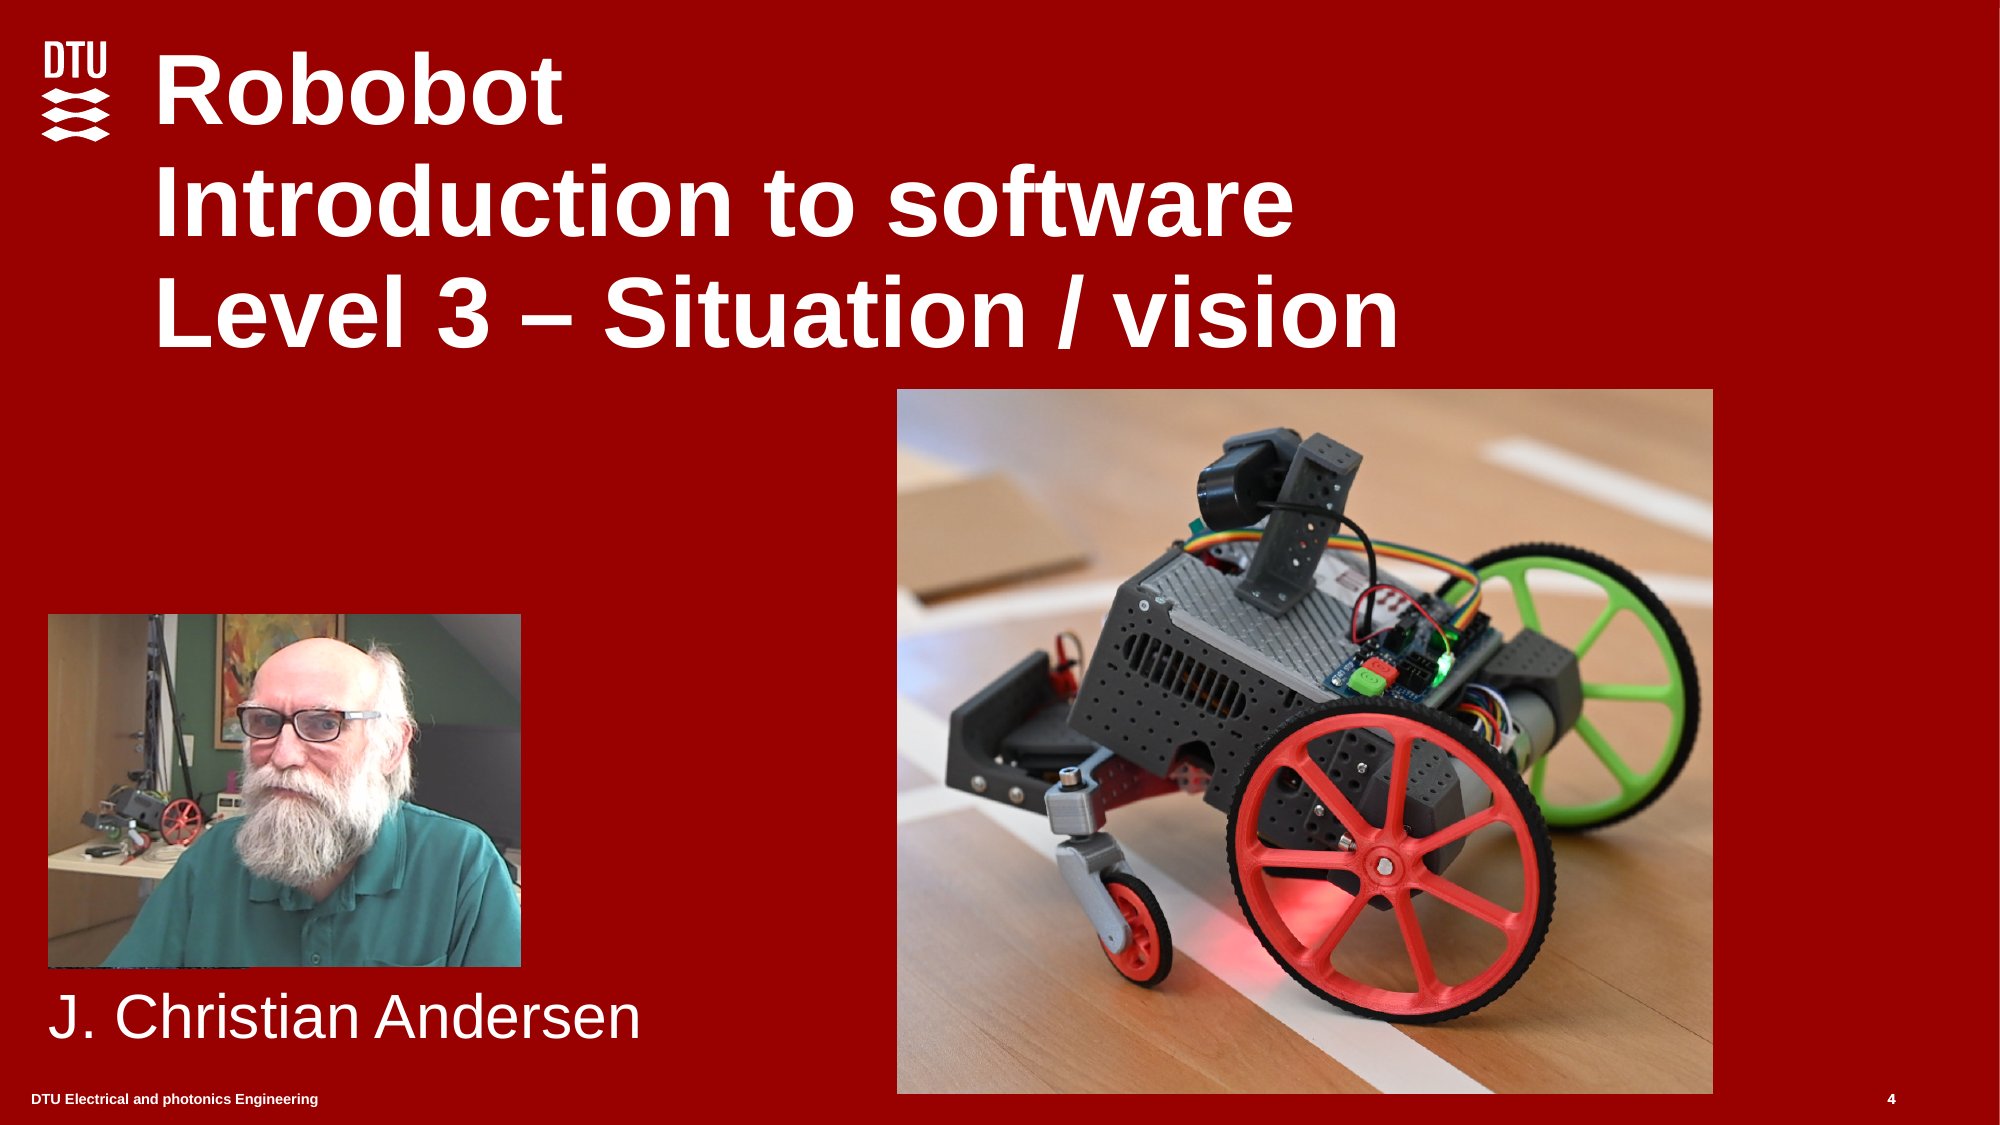

# Robobot Introduction to software Level 3 – Situation / vision
J. Christian Andersen
4